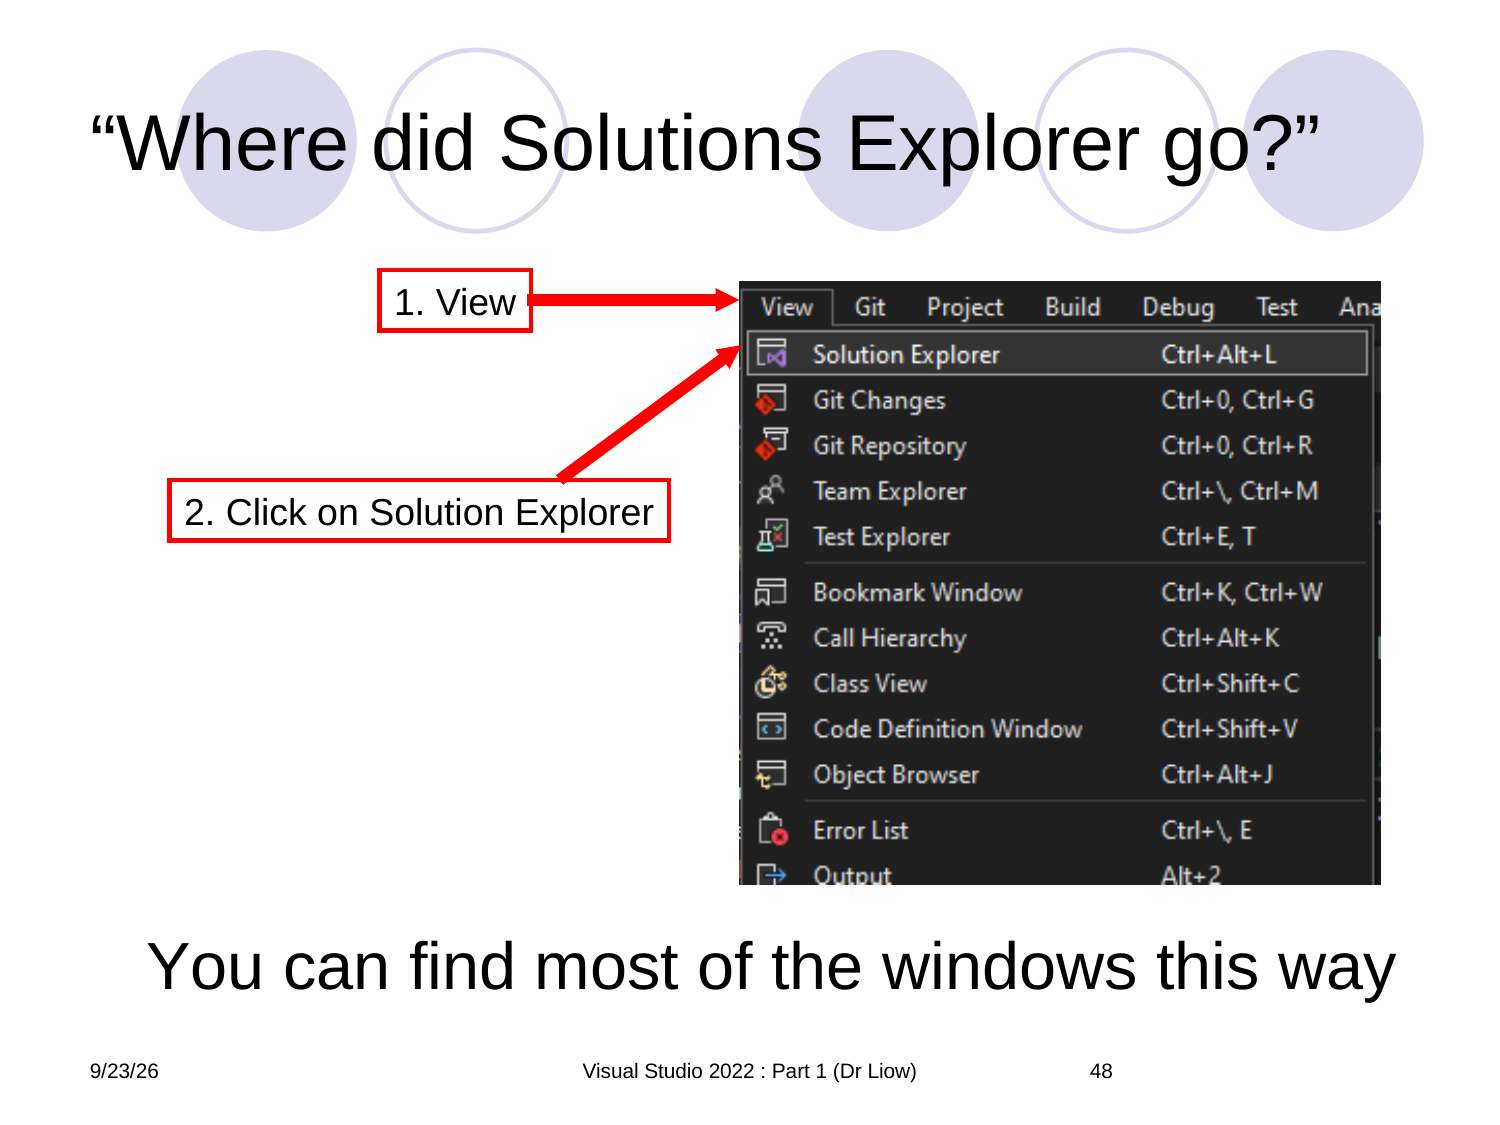

# “Where did Solutions Explorer go?”
1. View
2. Click on Solution Explorer
You can find most of the windows this way
Visual Studio 2022 : Part 1 (Dr Liow)